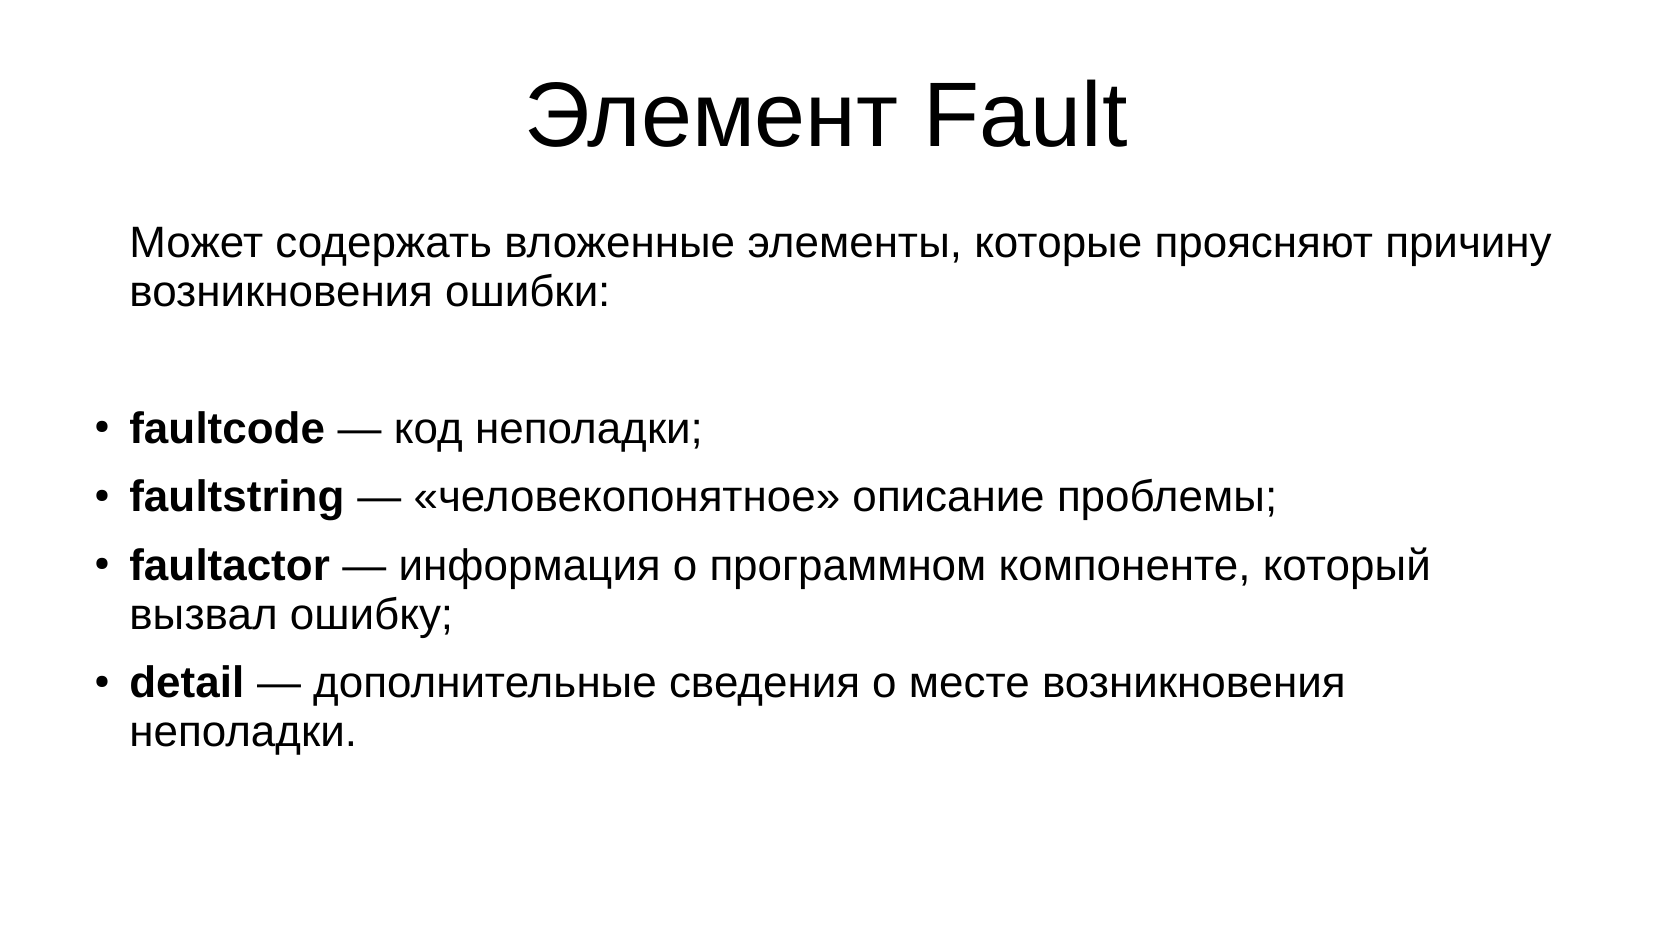

# Элемент Fault
Может содержать вложенные элементы, которые проясняют причину возникновения ошибки:
faultcode — код неполадки;
faultstring — «человекопонятное» описание проблемы;
faultactor — информация о программном компоненте, который вызвал ошибку;
detail — дополнительные сведения о месте возникновения неполадки.